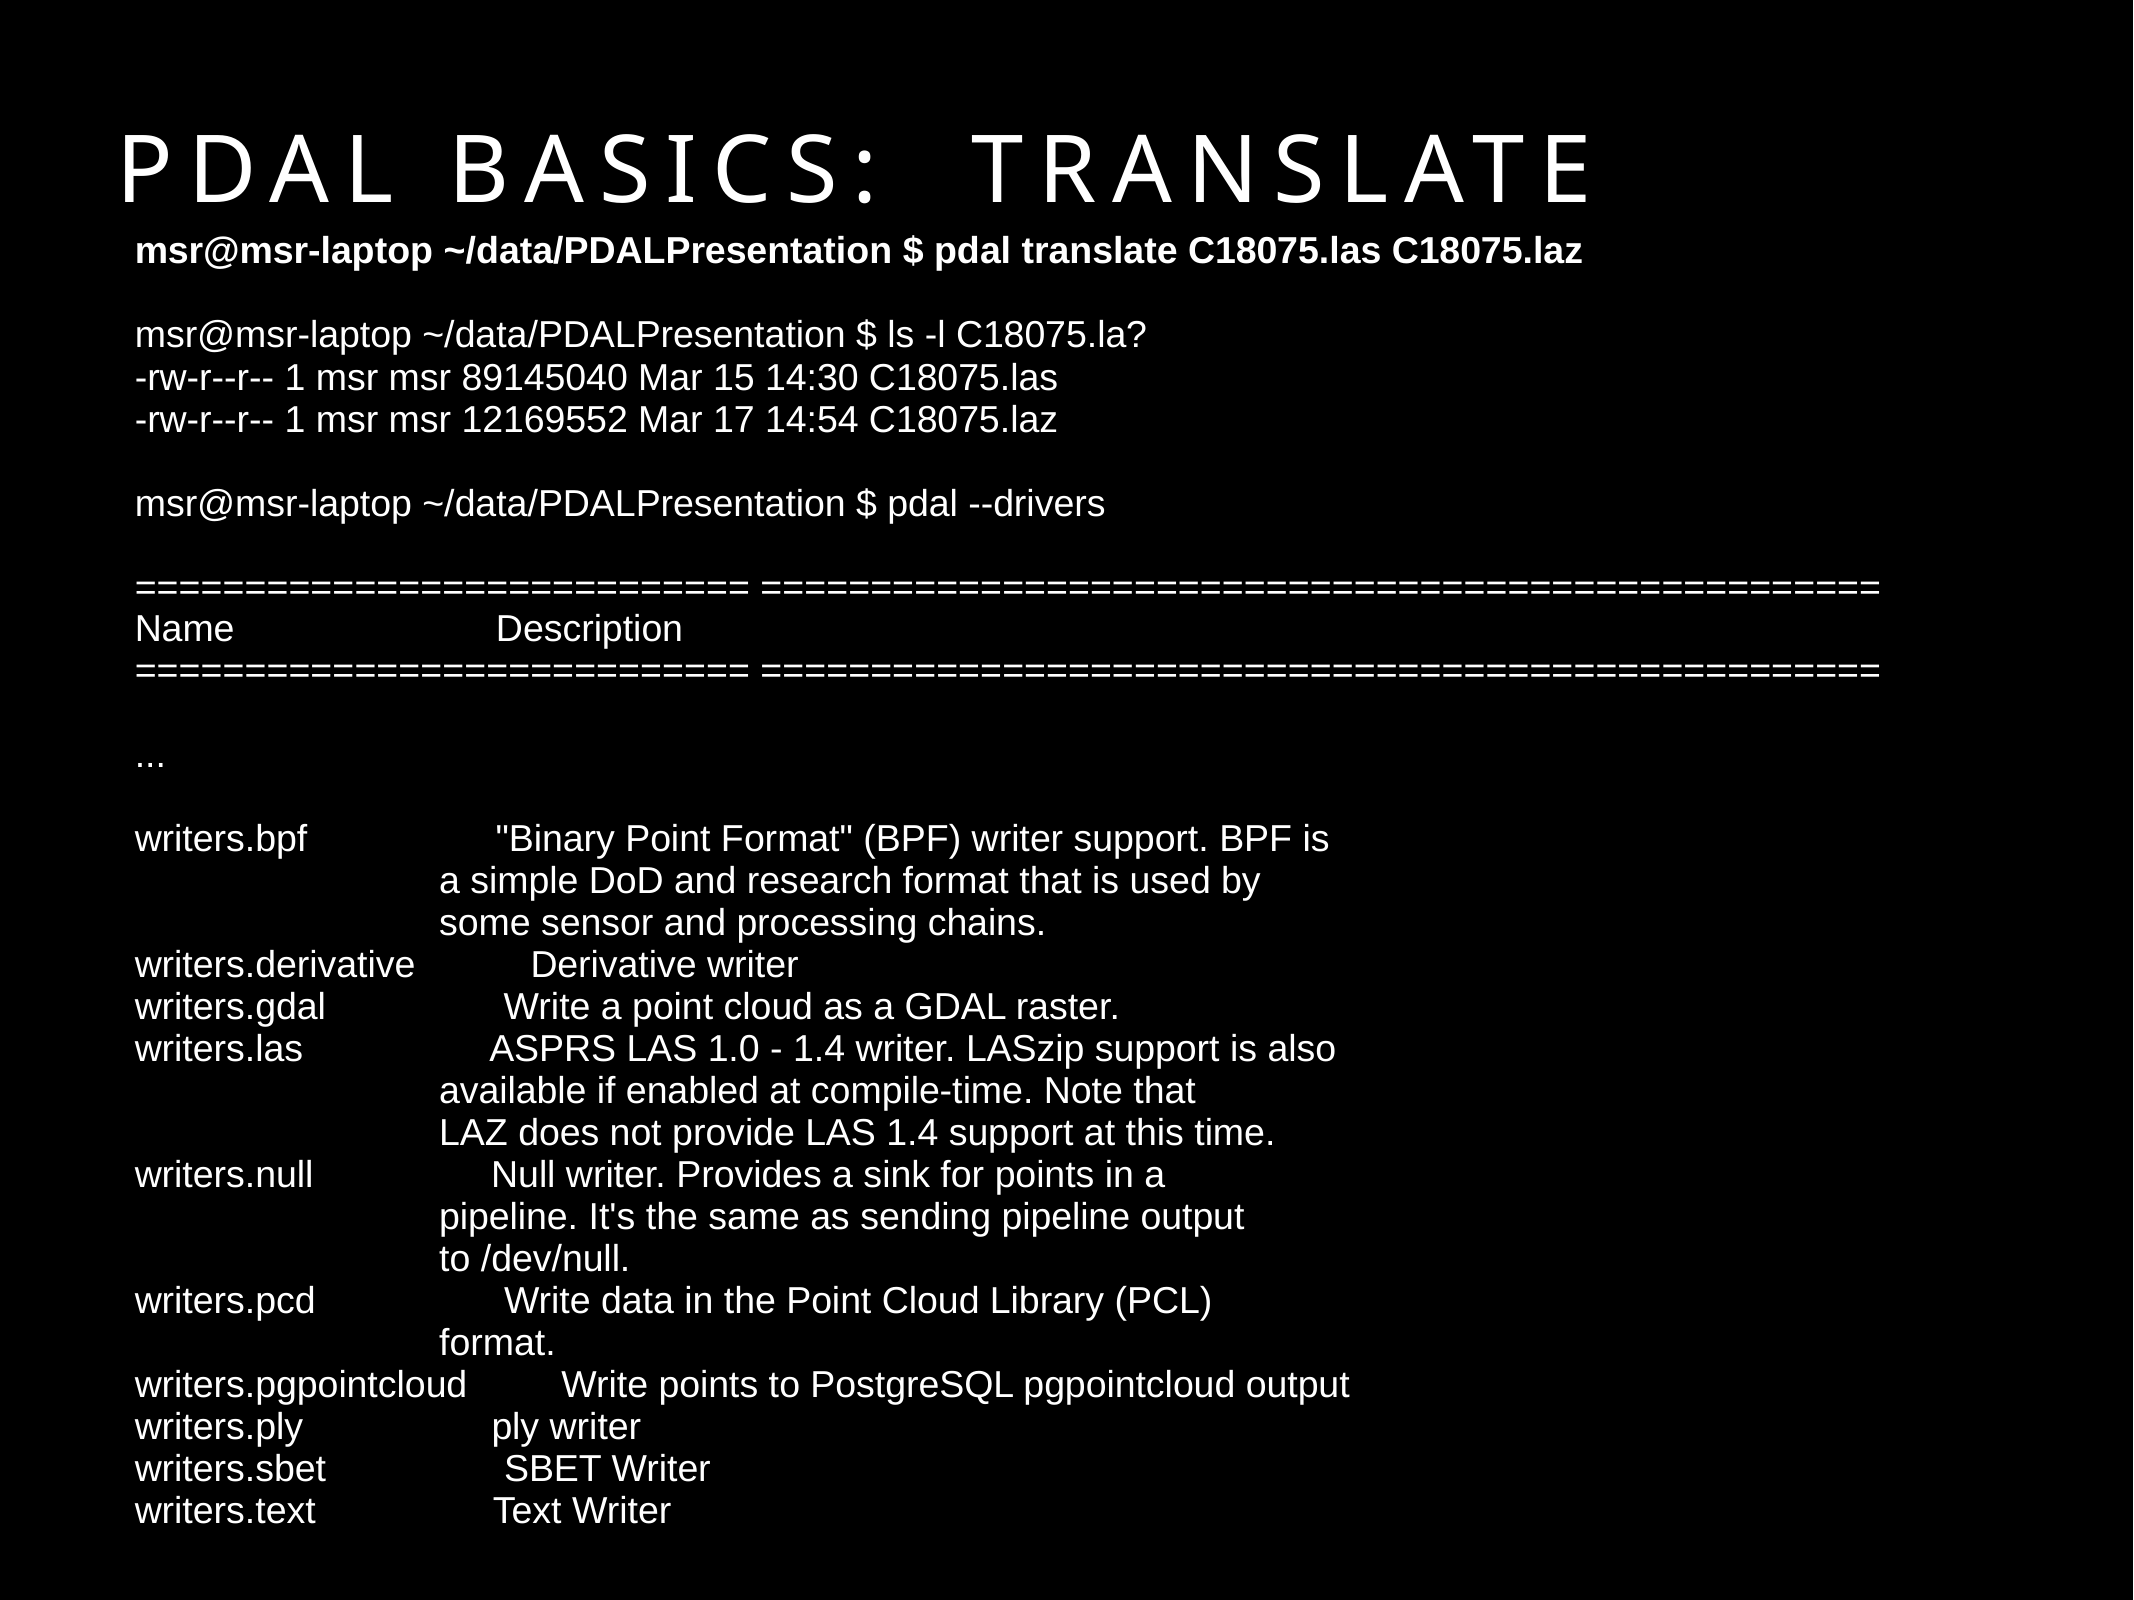

# PDAL Basics: Translate
msr@msr-laptop ~/data/PDALPresentation $ pdal translate C18075.las C18075.laz
msr@msr-laptop ~/data/PDALPresentation $ ls -l C18075.la?
-rw-r--r-- 1 msr msr 89145040 Mar 15 14:30 C18075.las
-rw-r--r-- 1 msr msr 12169552 Mar 17 14:54 C18075.laz
msr@msr-laptop ~/data/PDALPresentation $ pdal --drivers
============================ ===================================================
Name Description
============================ ===================================================
...
writers.bpf "Binary Point Format" (BPF) writer support. BPF is
 a simple DoD and research format that is used by
 some sensor and processing chains.
writers.derivative Derivative writer
writers.gdal Write a point cloud as a GDAL raster.
writers.las ASPRS LAS 1.0 - 1.4 writer. LASzip support is also
 available if enabled at compile-time. Note that
 LAZ does not provide LAS 1.4 support at this time.
writers.null Null writer. Provides a sink for points in a
 pipeline. It's the same as sending pipeline output
 to /dev/null.
writers.pcd Write data in the Point Cloud Library (PCL)
 format.
writers.pgpointcloud Write points to PostgreSQL pgpointcloud output
writers.ply ply writer
writers.sbet SBET Writer
writers.text Text Writer